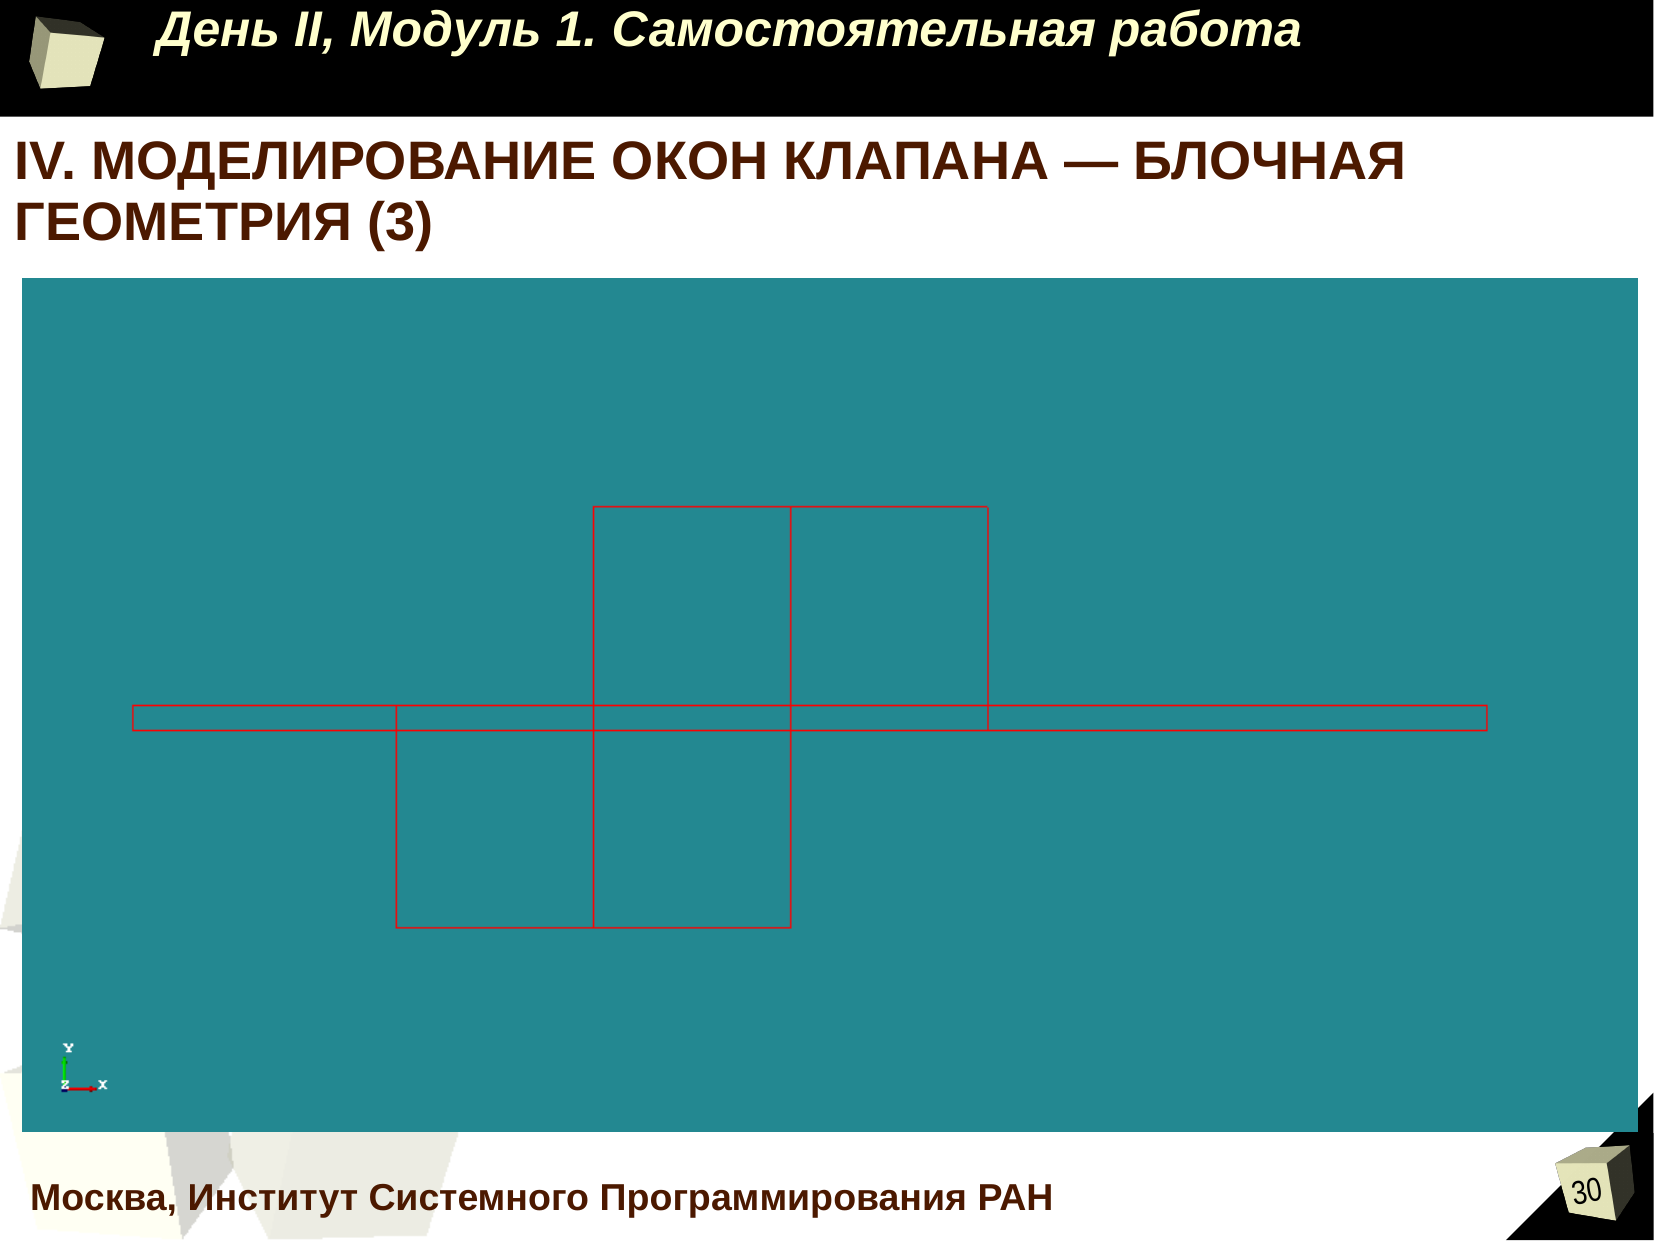

IV. МОДЕЛИРОВАНИЕ ОКОН КЛАПАНА — БЛОЧНАЯ ГЕОМЕТРИЯ (3)